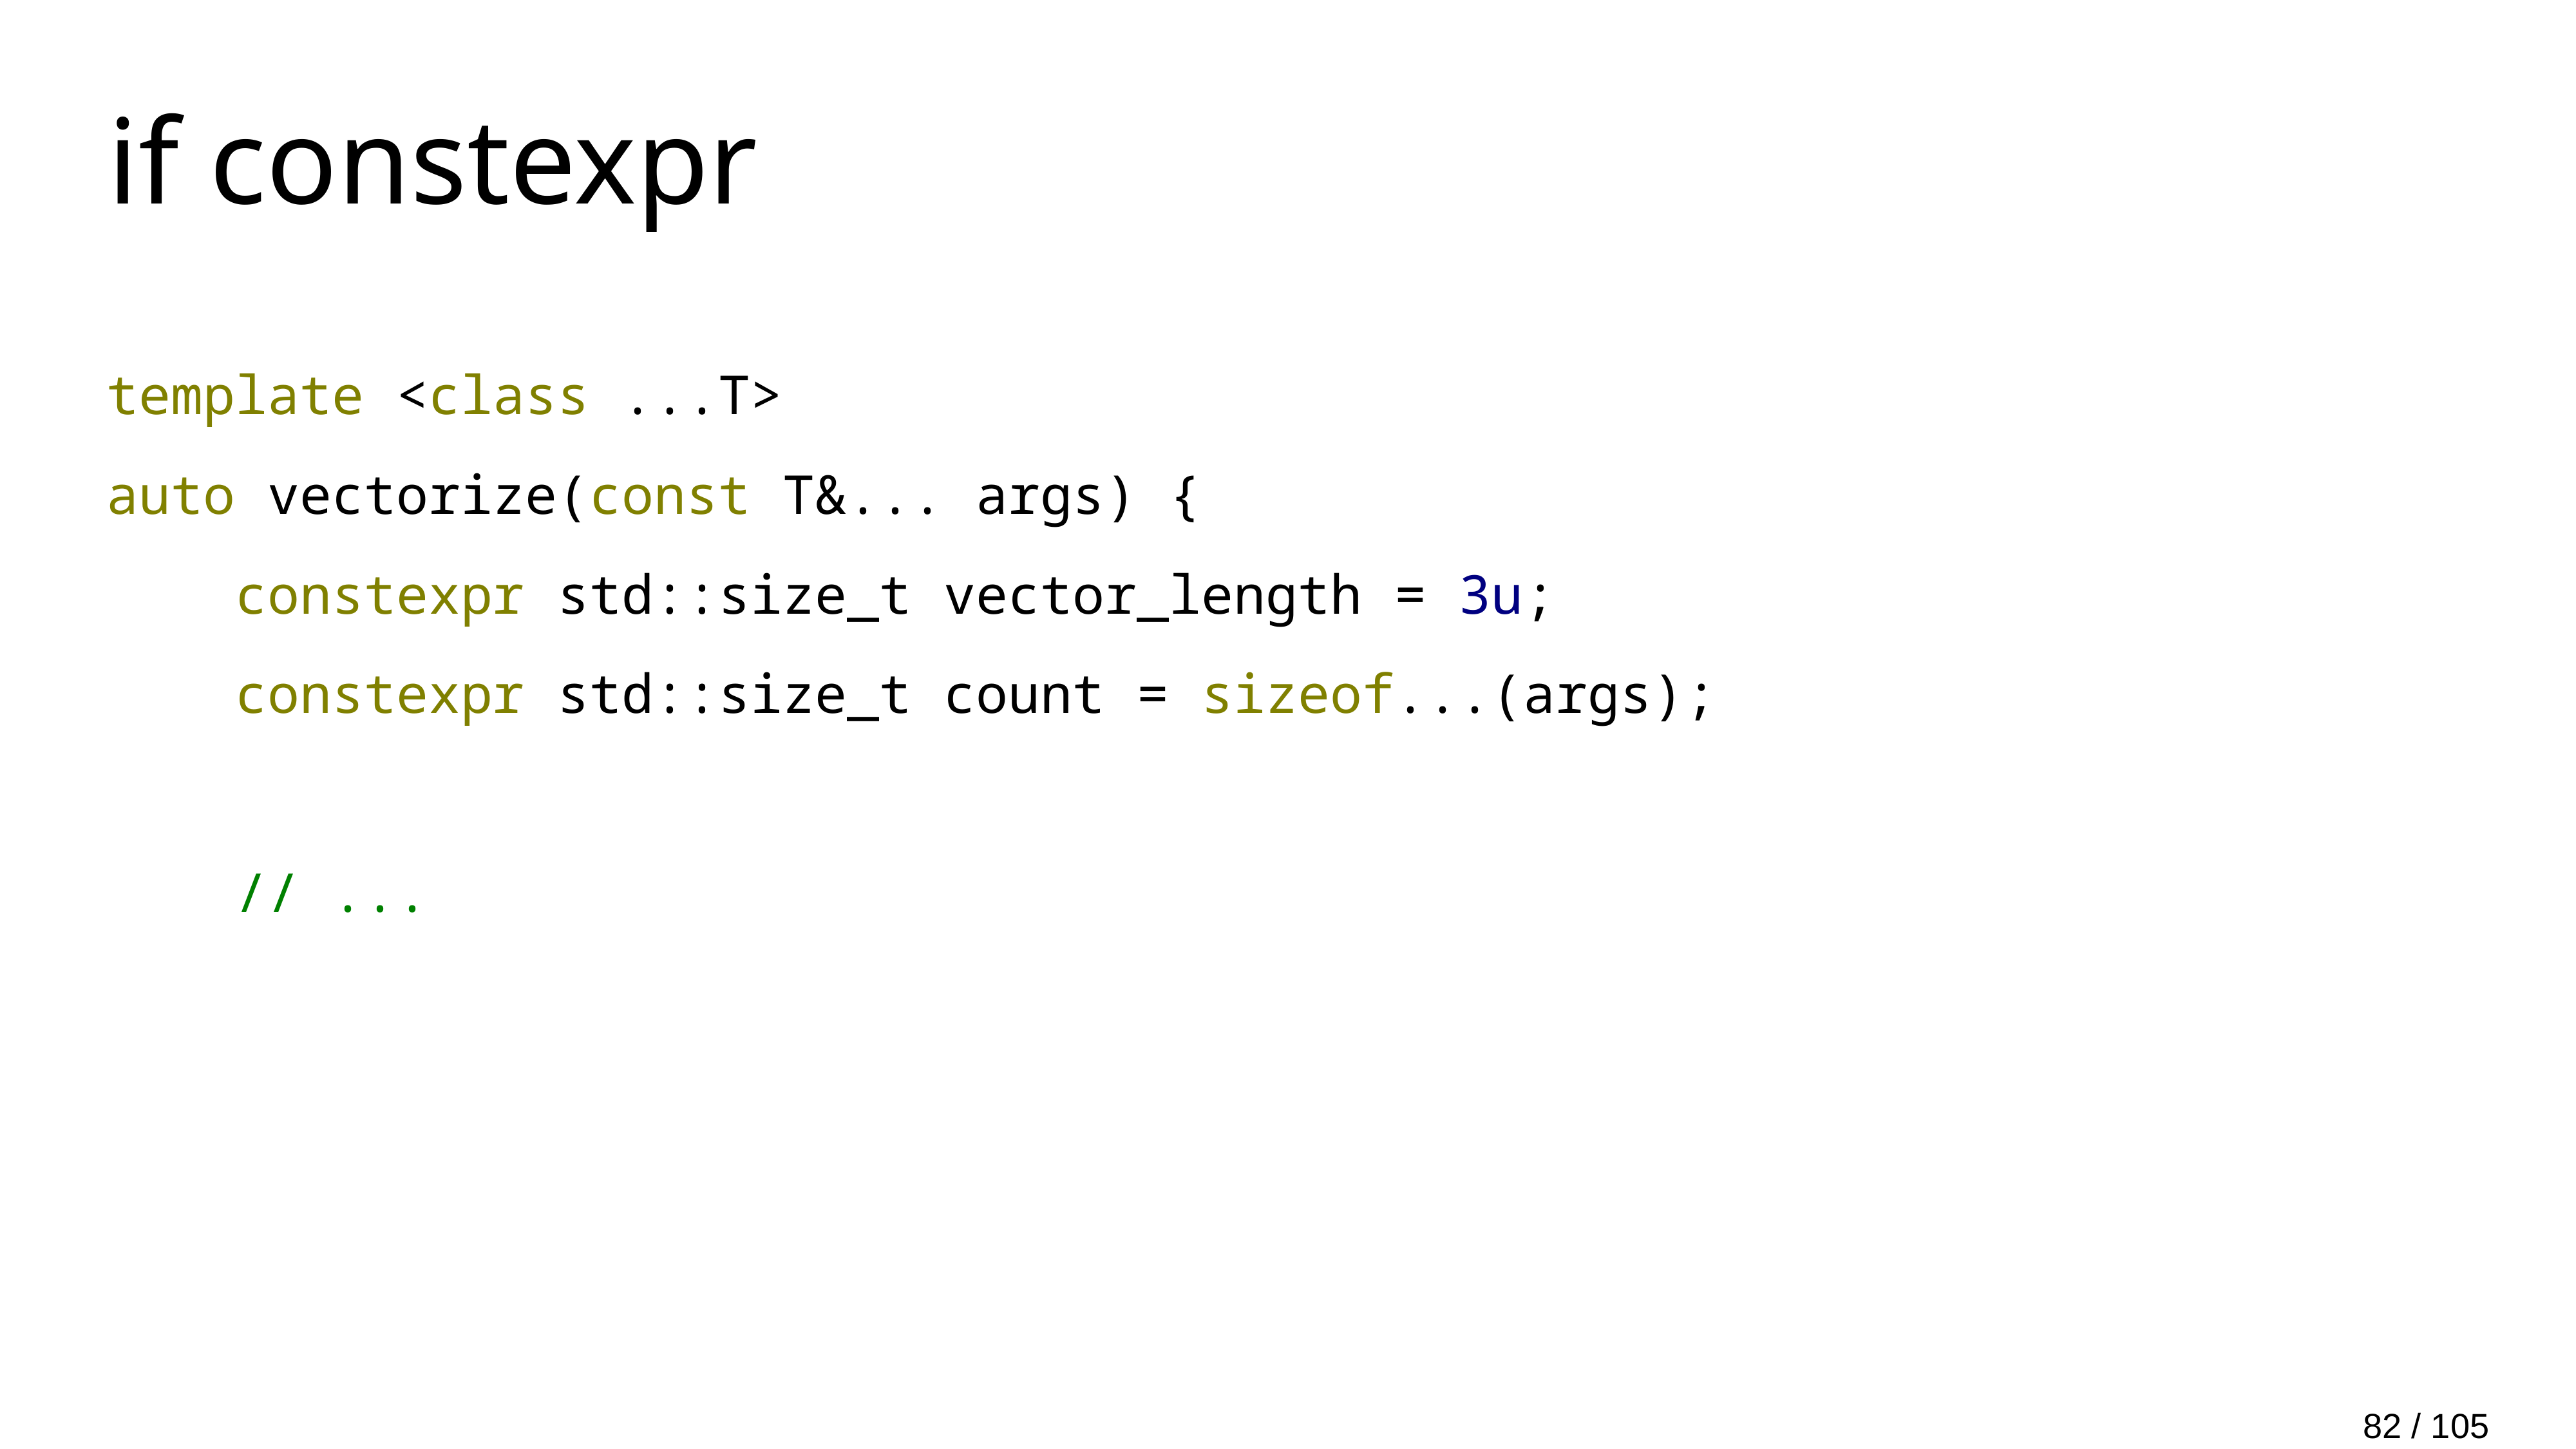

# if constexpr
template <class ...T>
auto vectorize(const T&... args) {
 constexpr std::size_t vector_length = 3u;
 constexpr std::size_t count = sizeof...(args);
 // ...